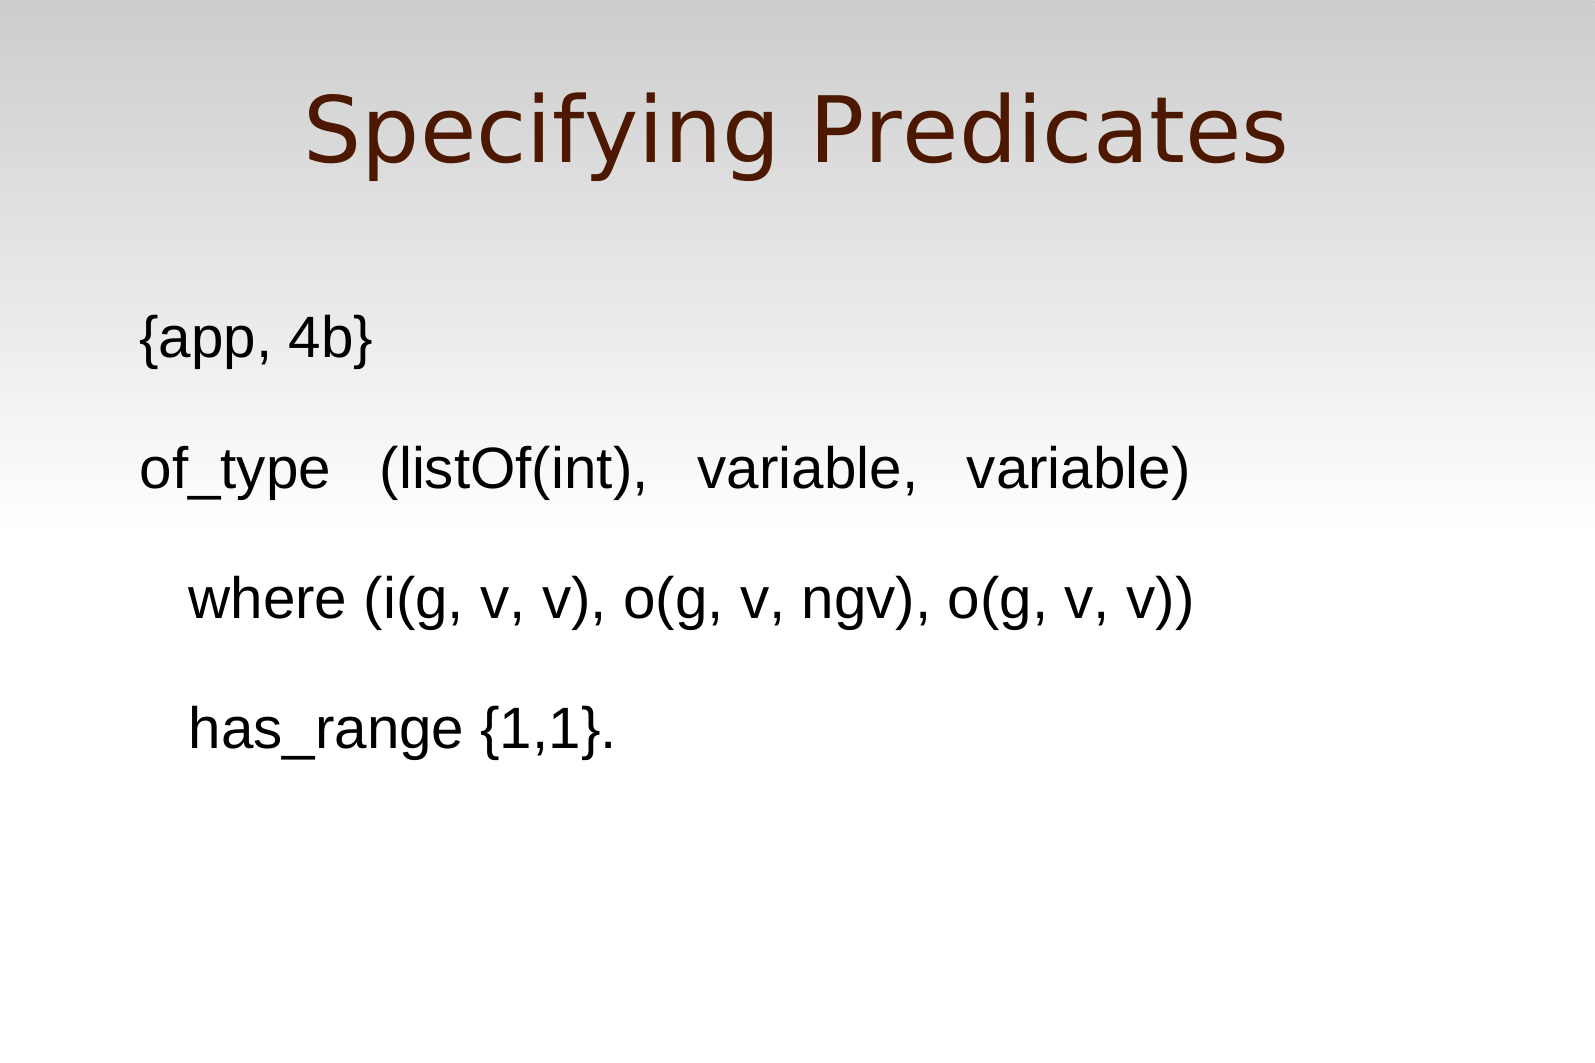

# Specifying Predicates
 {app, 4b}
 of_type (listOf(int), variable, variable)
 where (i(g, v, v), o(g, v, ngv), o(g, v, v))
 has_range {1,1}.